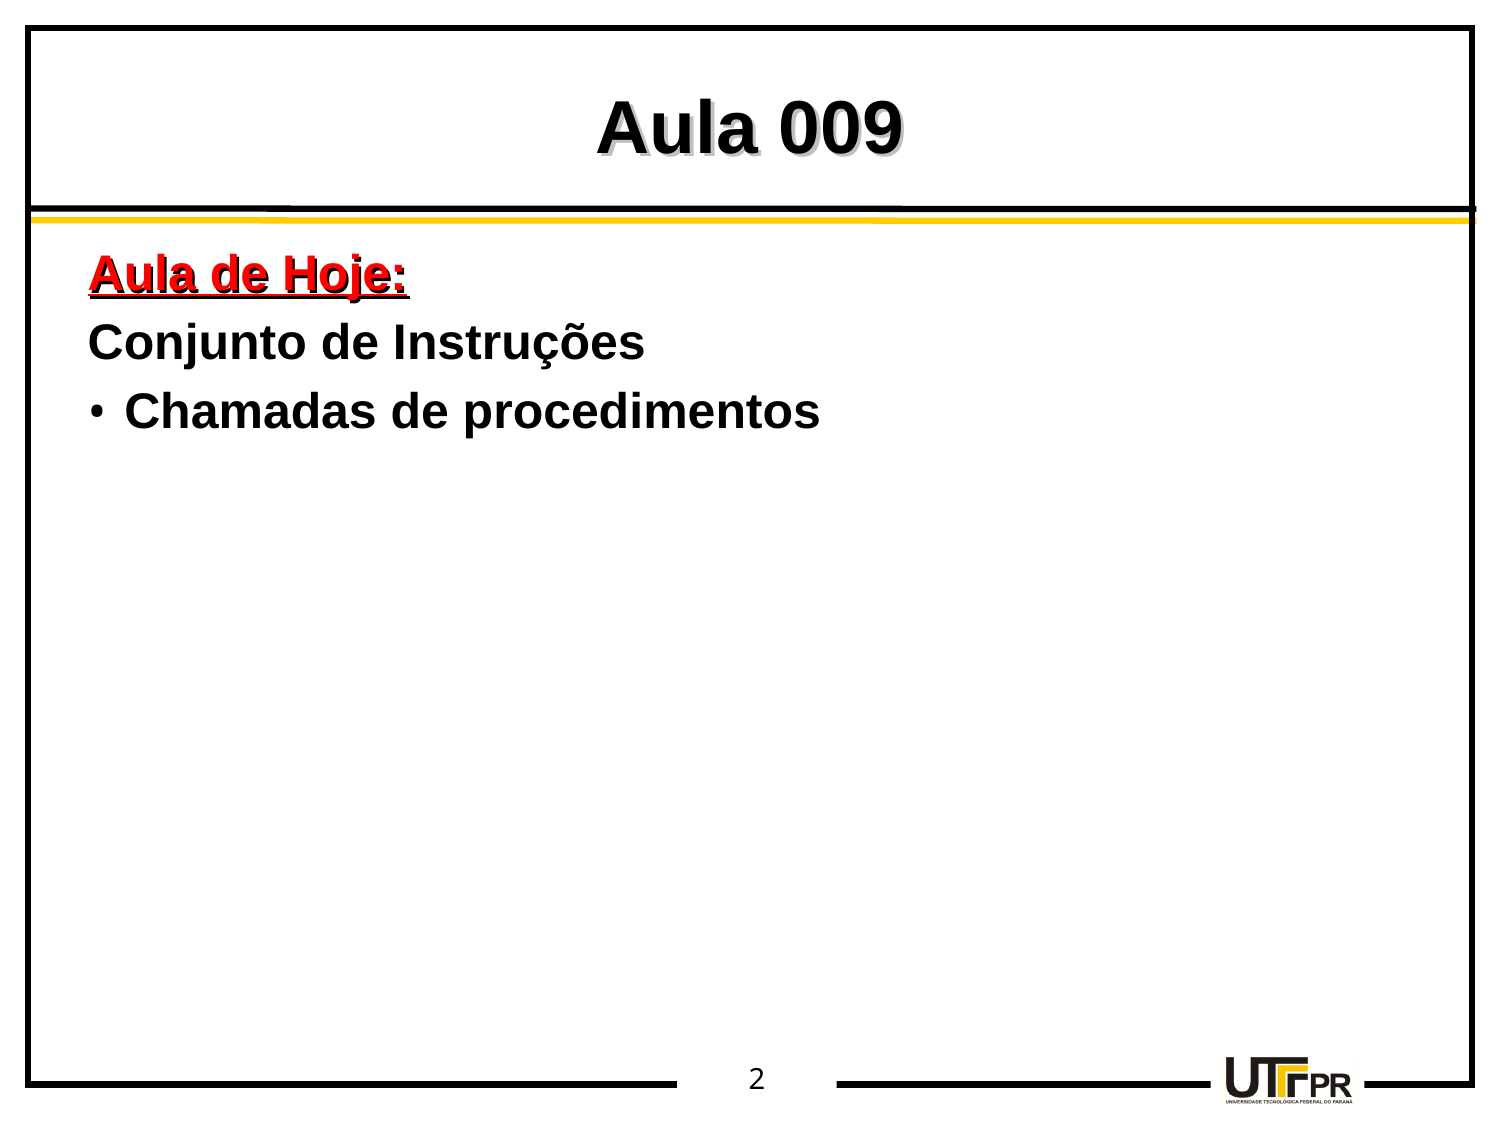

# Aula 009
Aula de Hoje:
Conjunto de Instruções
Chamadas de procedimentos